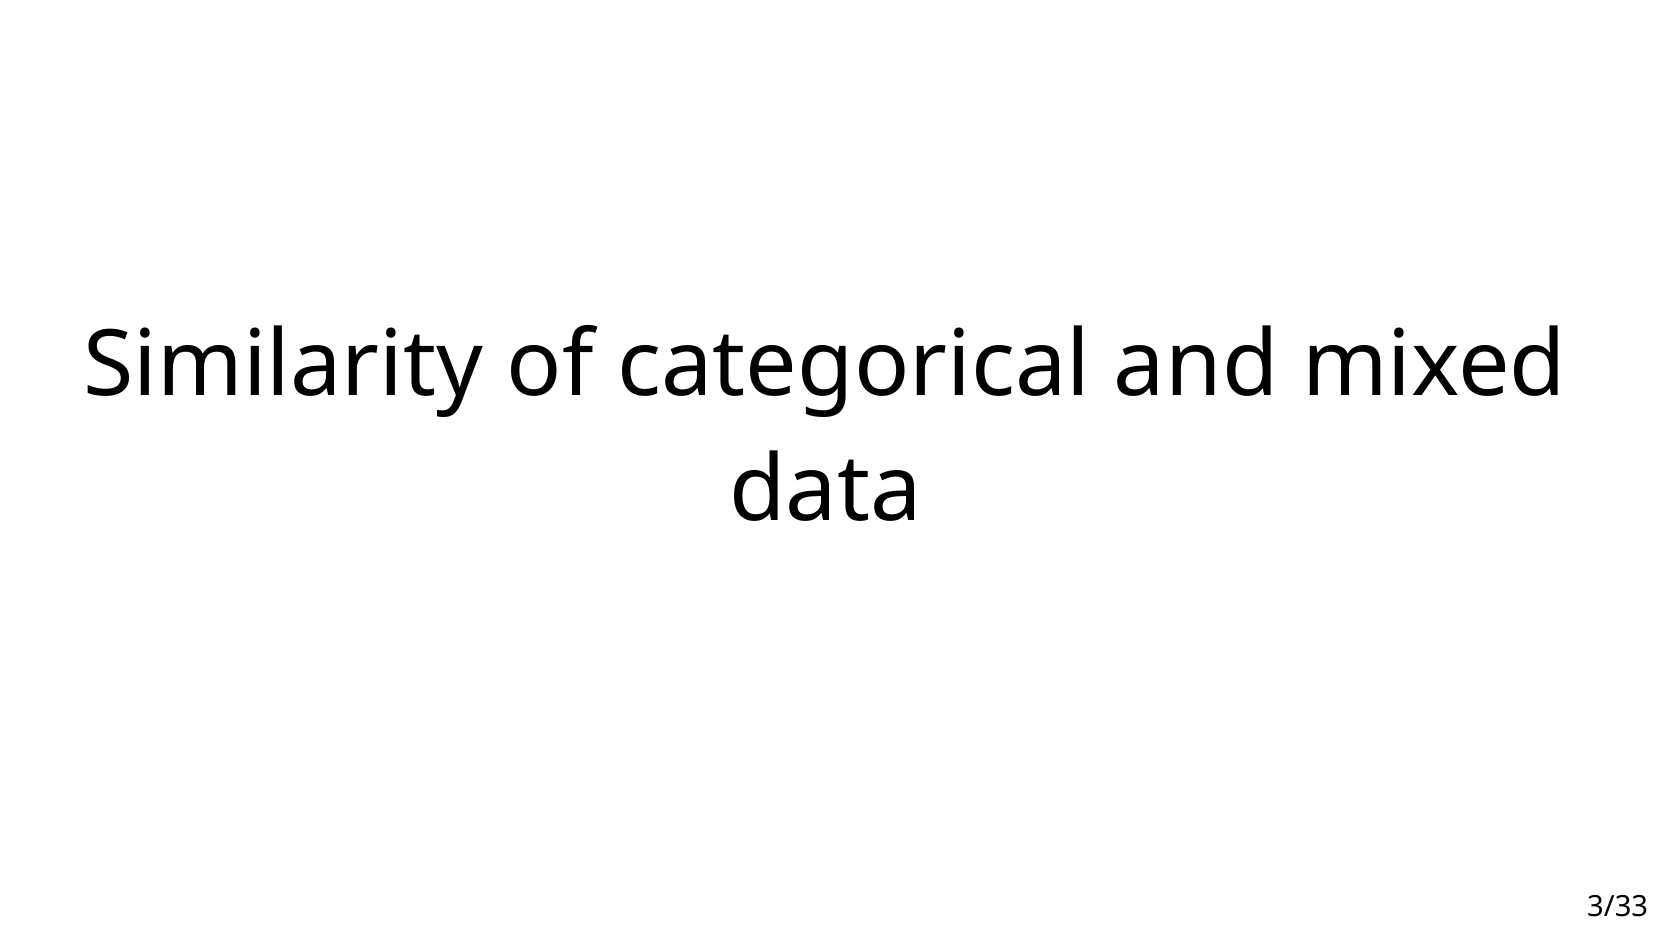

# Similarity of categorical and mixed data
3